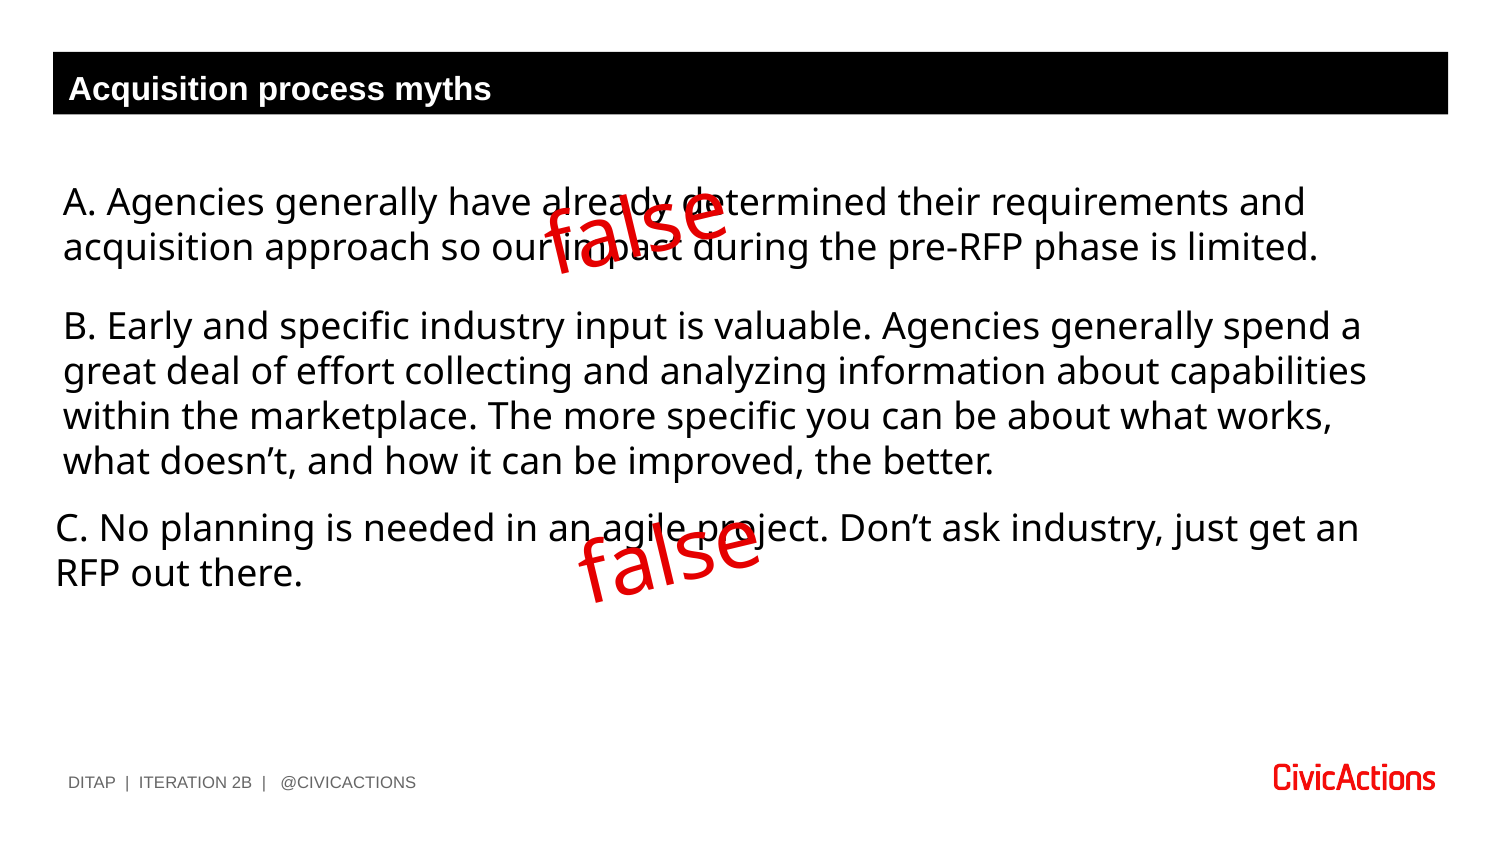

Acquisition process myths
false
# A. Agencies generally have already determined their requirements and acquisition approach so our impact during the pre-RFP phase is limited.
B. Early and specific industry input is valuable. Agencies generally spend a great deal of effort collecting and analyzing information about capabilities within the marketplace. The more specific you can be about what works, what doesn’t, and how it can be improved, the better.
false
C. No planning is needed in an agile project. Don’t ask industry, just get an RFP out there.